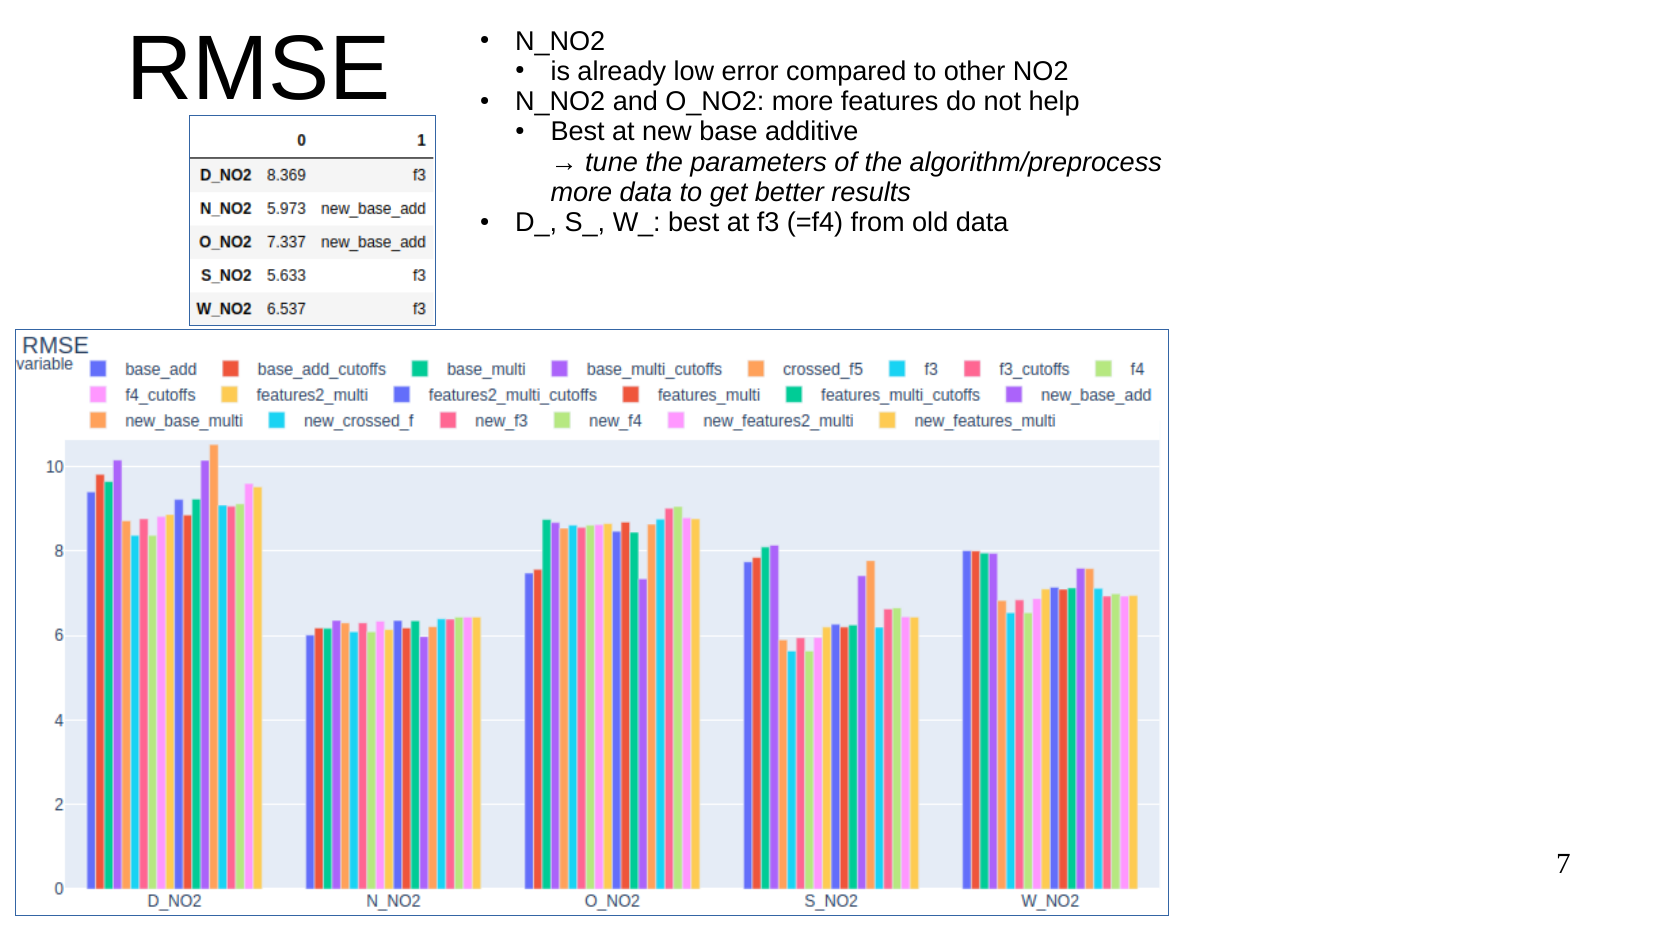

# RMSE
N_NO2
is already low error compared to other NO2
N_NO2 and O_NO2: more features do not help
Best at new base additive
→ tune the parameters of the algorithm/preprocess more data to get better results
D_, S_, W_: best at f3 (=f4) from old data
7